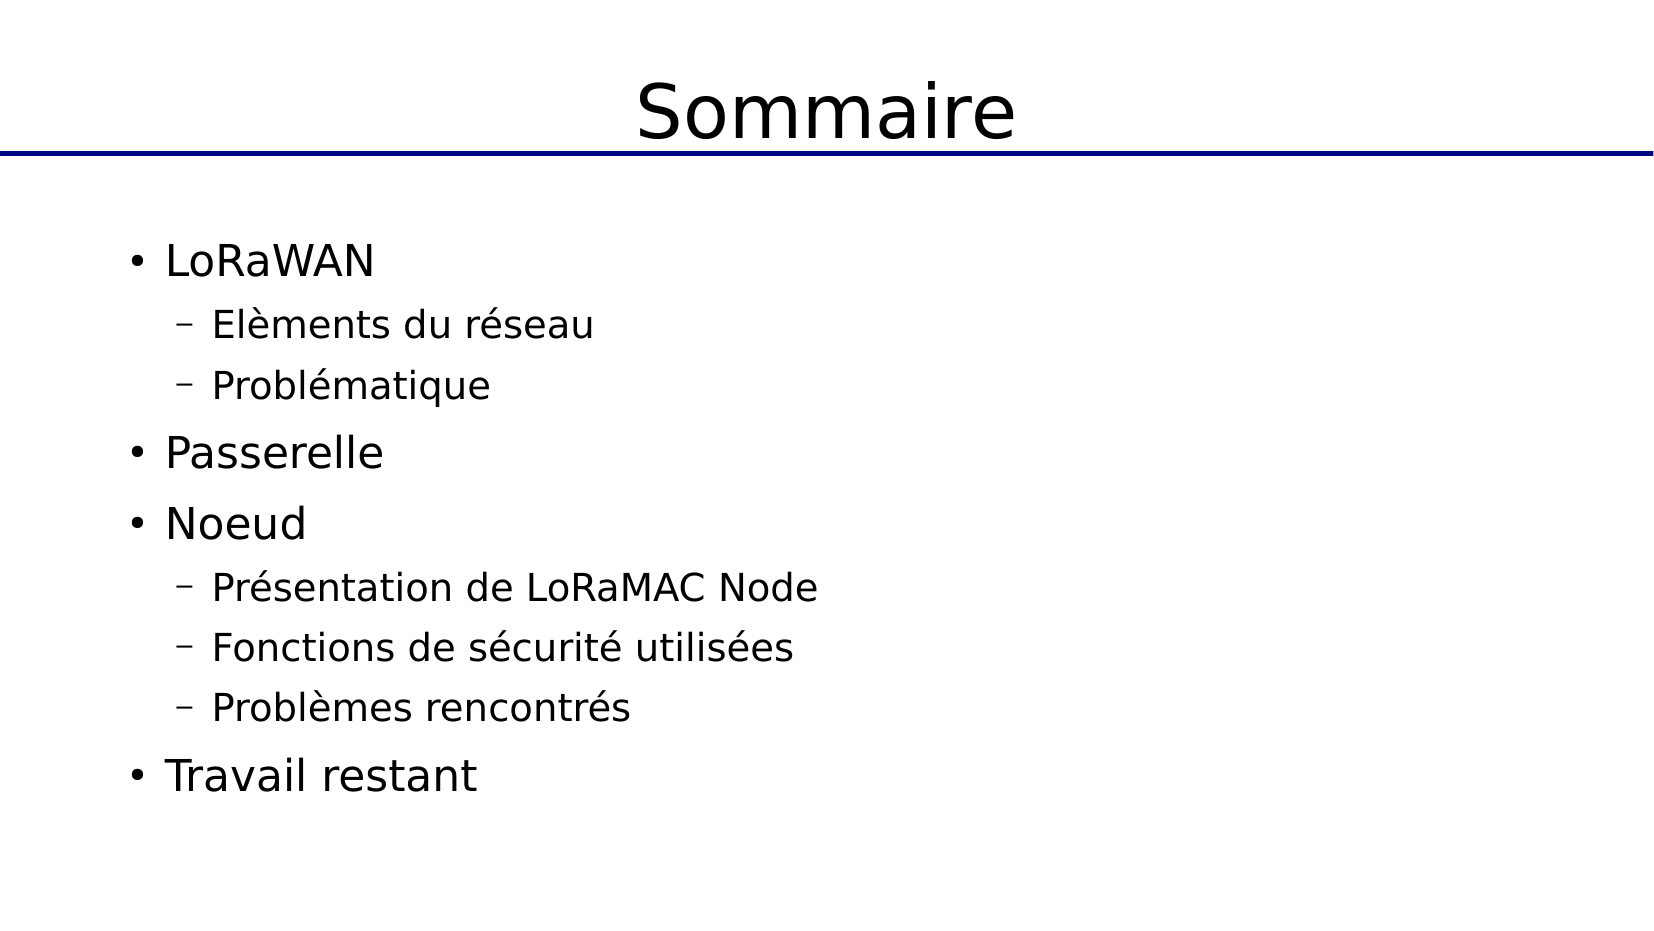

# Sommaire
LoRaWAN
Elèments du réseau
Problématique
Passerelle
Noeud
Présentation de LoRaMAC Node
Fonctions de sécurité utilisées
Problèmes rencontrés
Travail restant